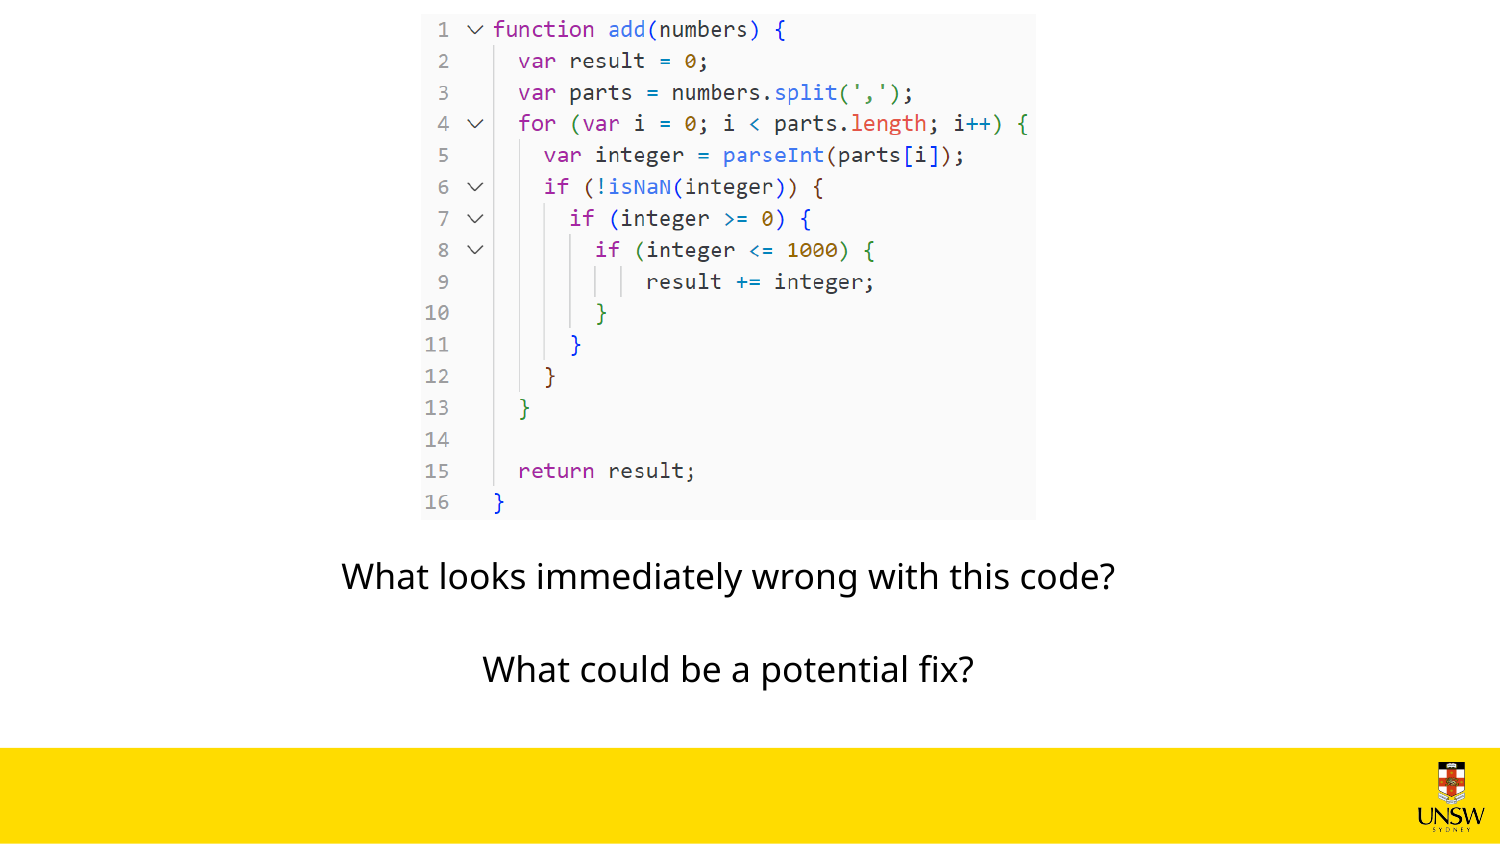

What looks immediately wrong with this code?
What could be a potential fix?